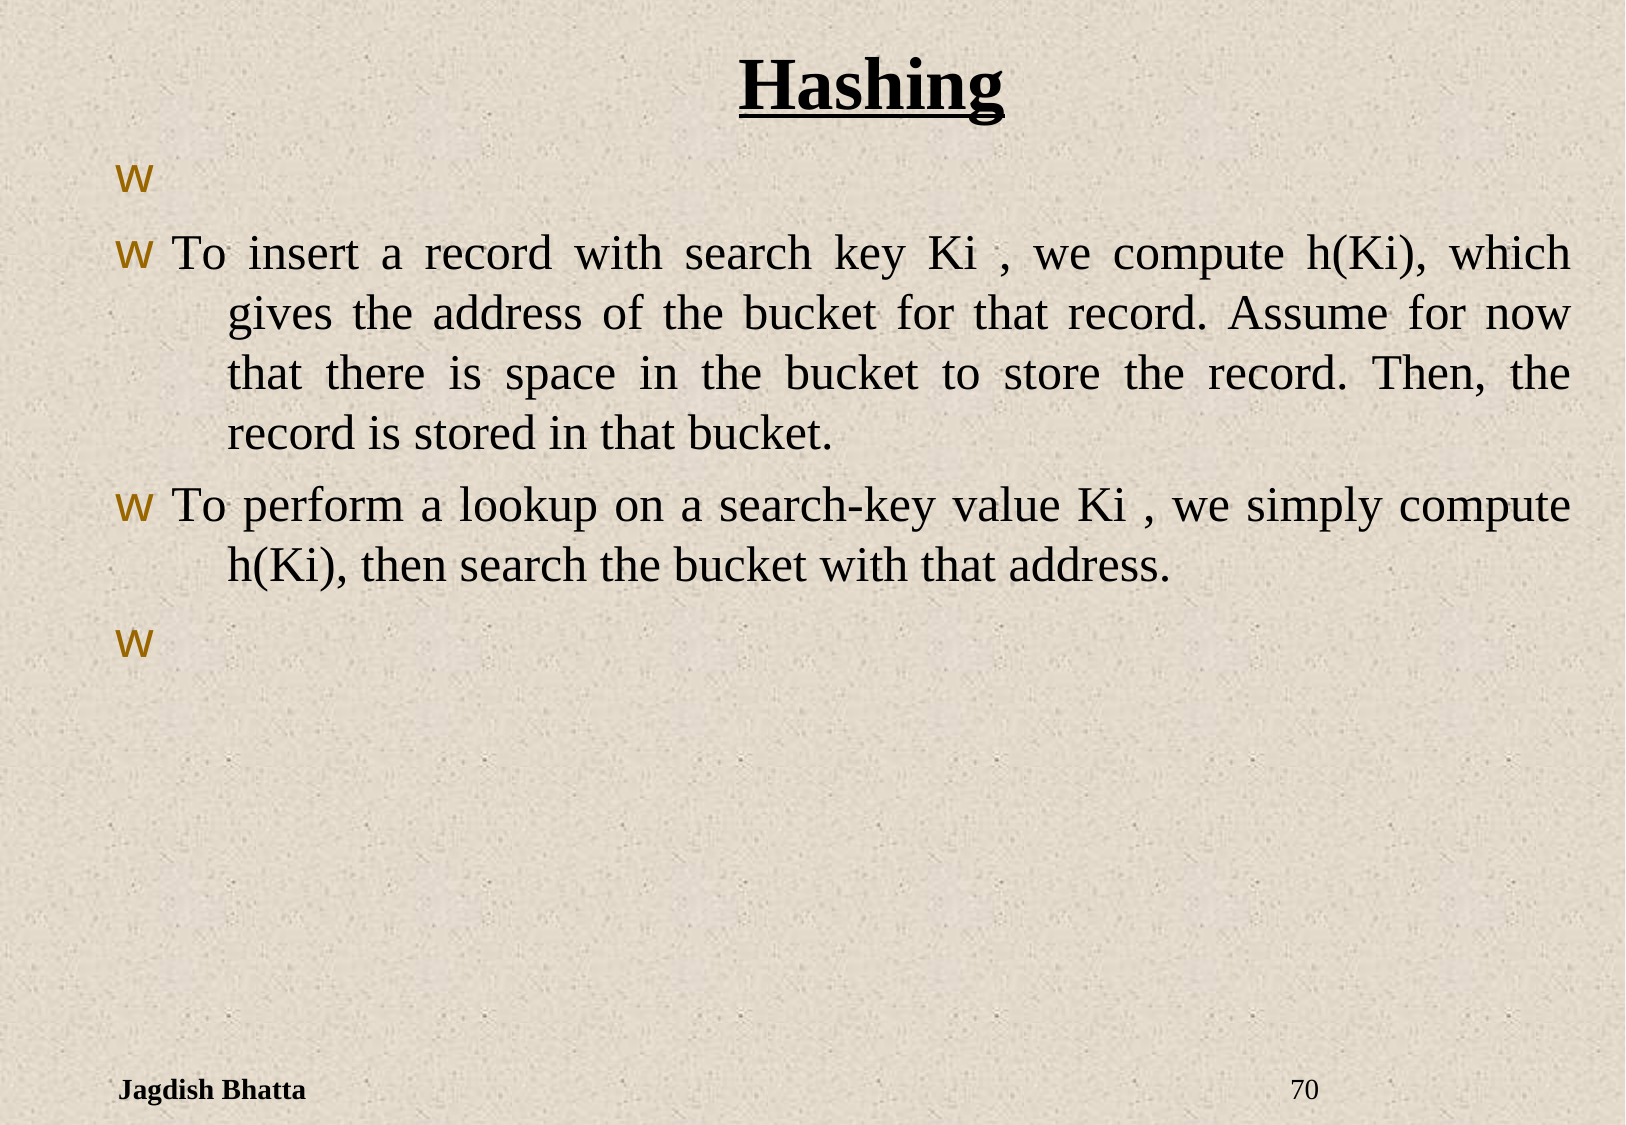

# Hashing
To insert a record with search key Ki , we compute h(Ki), which gives the address of the bucket for that record. Assume for now that there is space in the bucket to store the record. Then, the record is stored in that bucket.
To perform a lookup on a search-key value Ki , we simply compute h(Ki), then search the bucket with that address.
Jagdish Bhatta
69